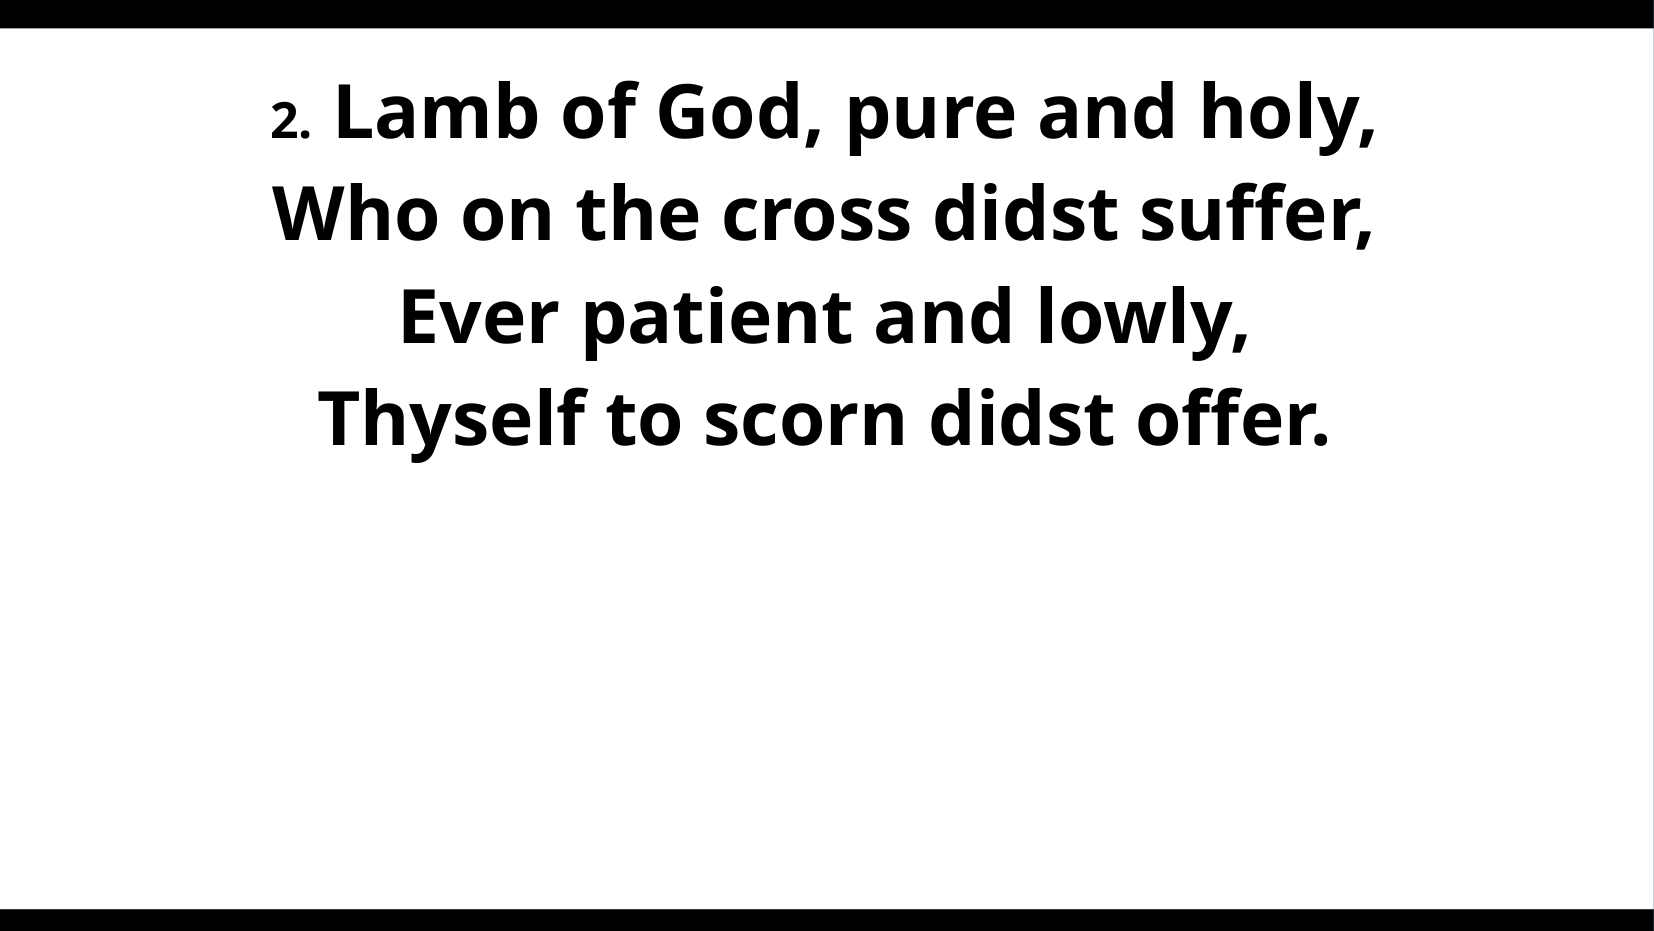

2. Lamb of God, pure and holy,
Who on the cross didst suffer,
Ever patient and lowly,
Thyself to scorn didst offer.